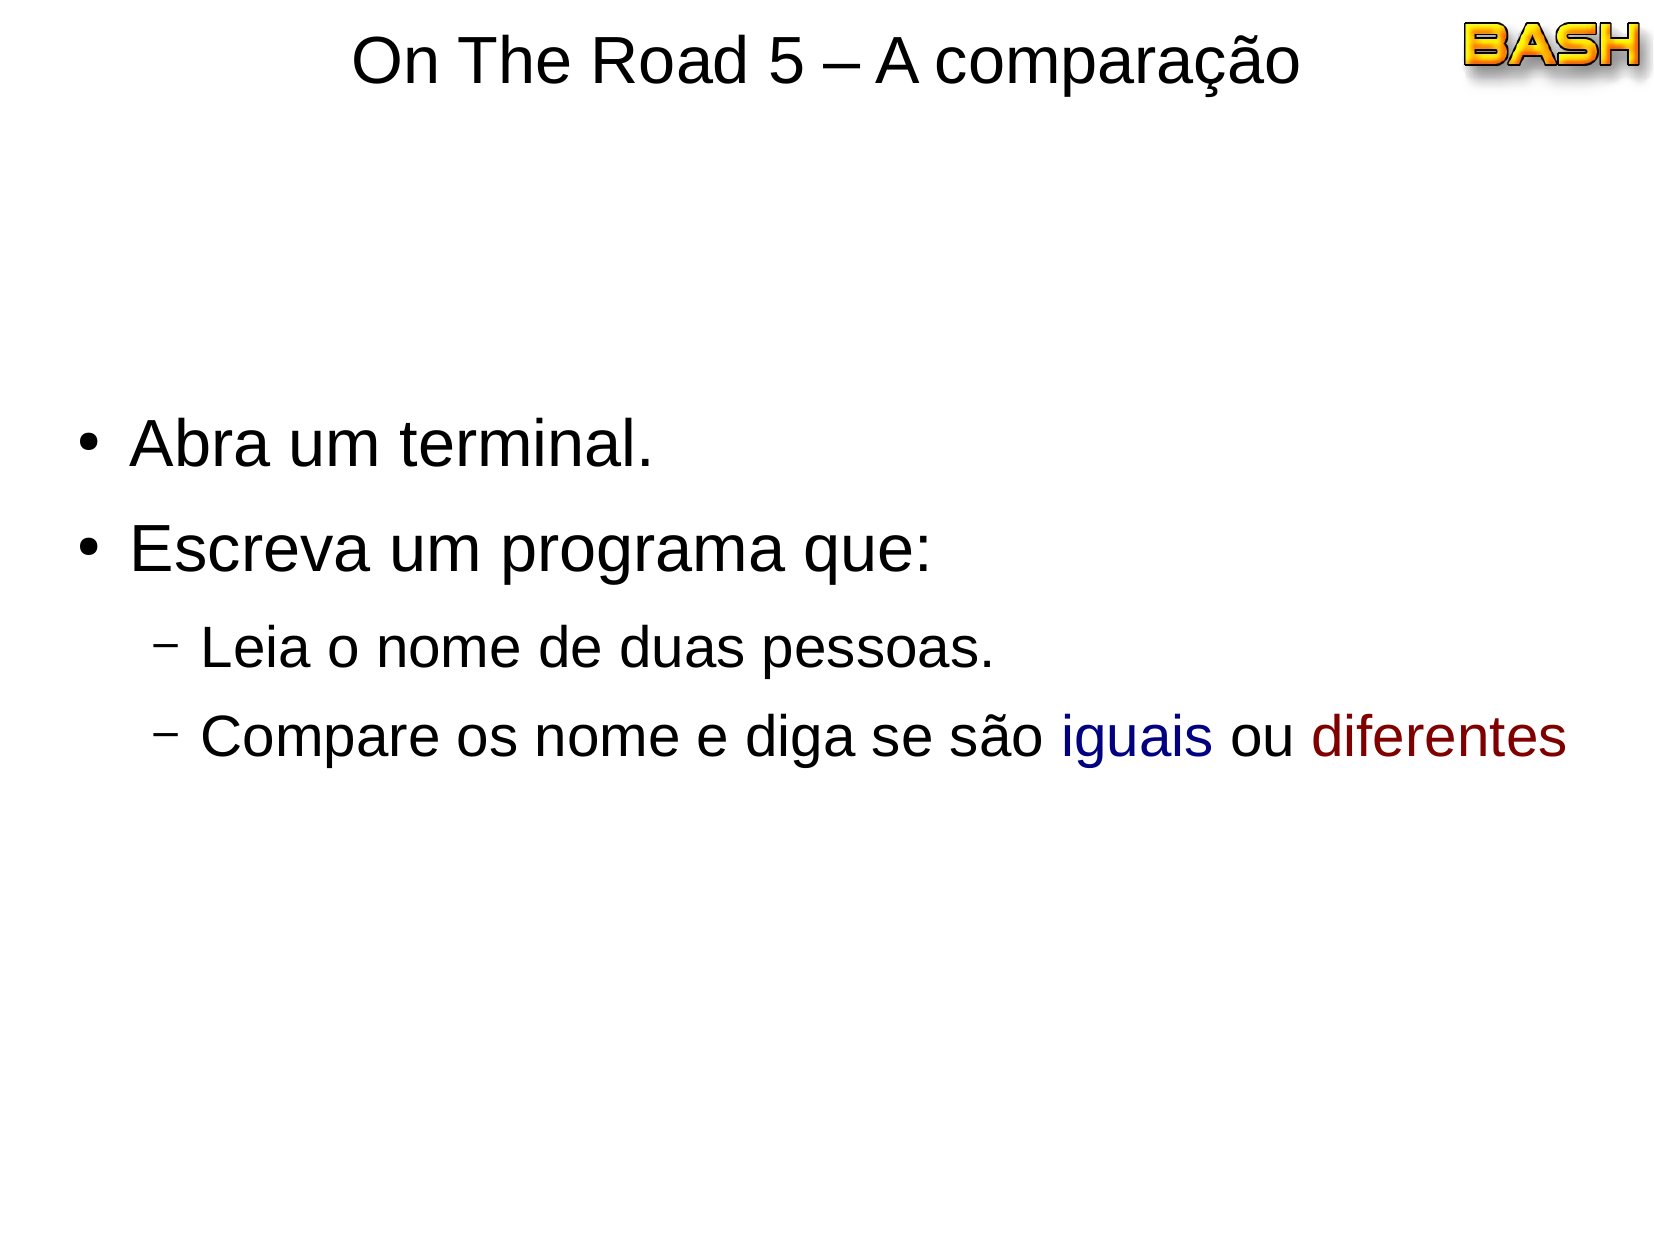

# On The Road 5 – A comparação
Abra um terminal.
Escreva um programa que:
Leia o nome de duas pessoas.
Compare os nome e diga se são iguais ou diferentes